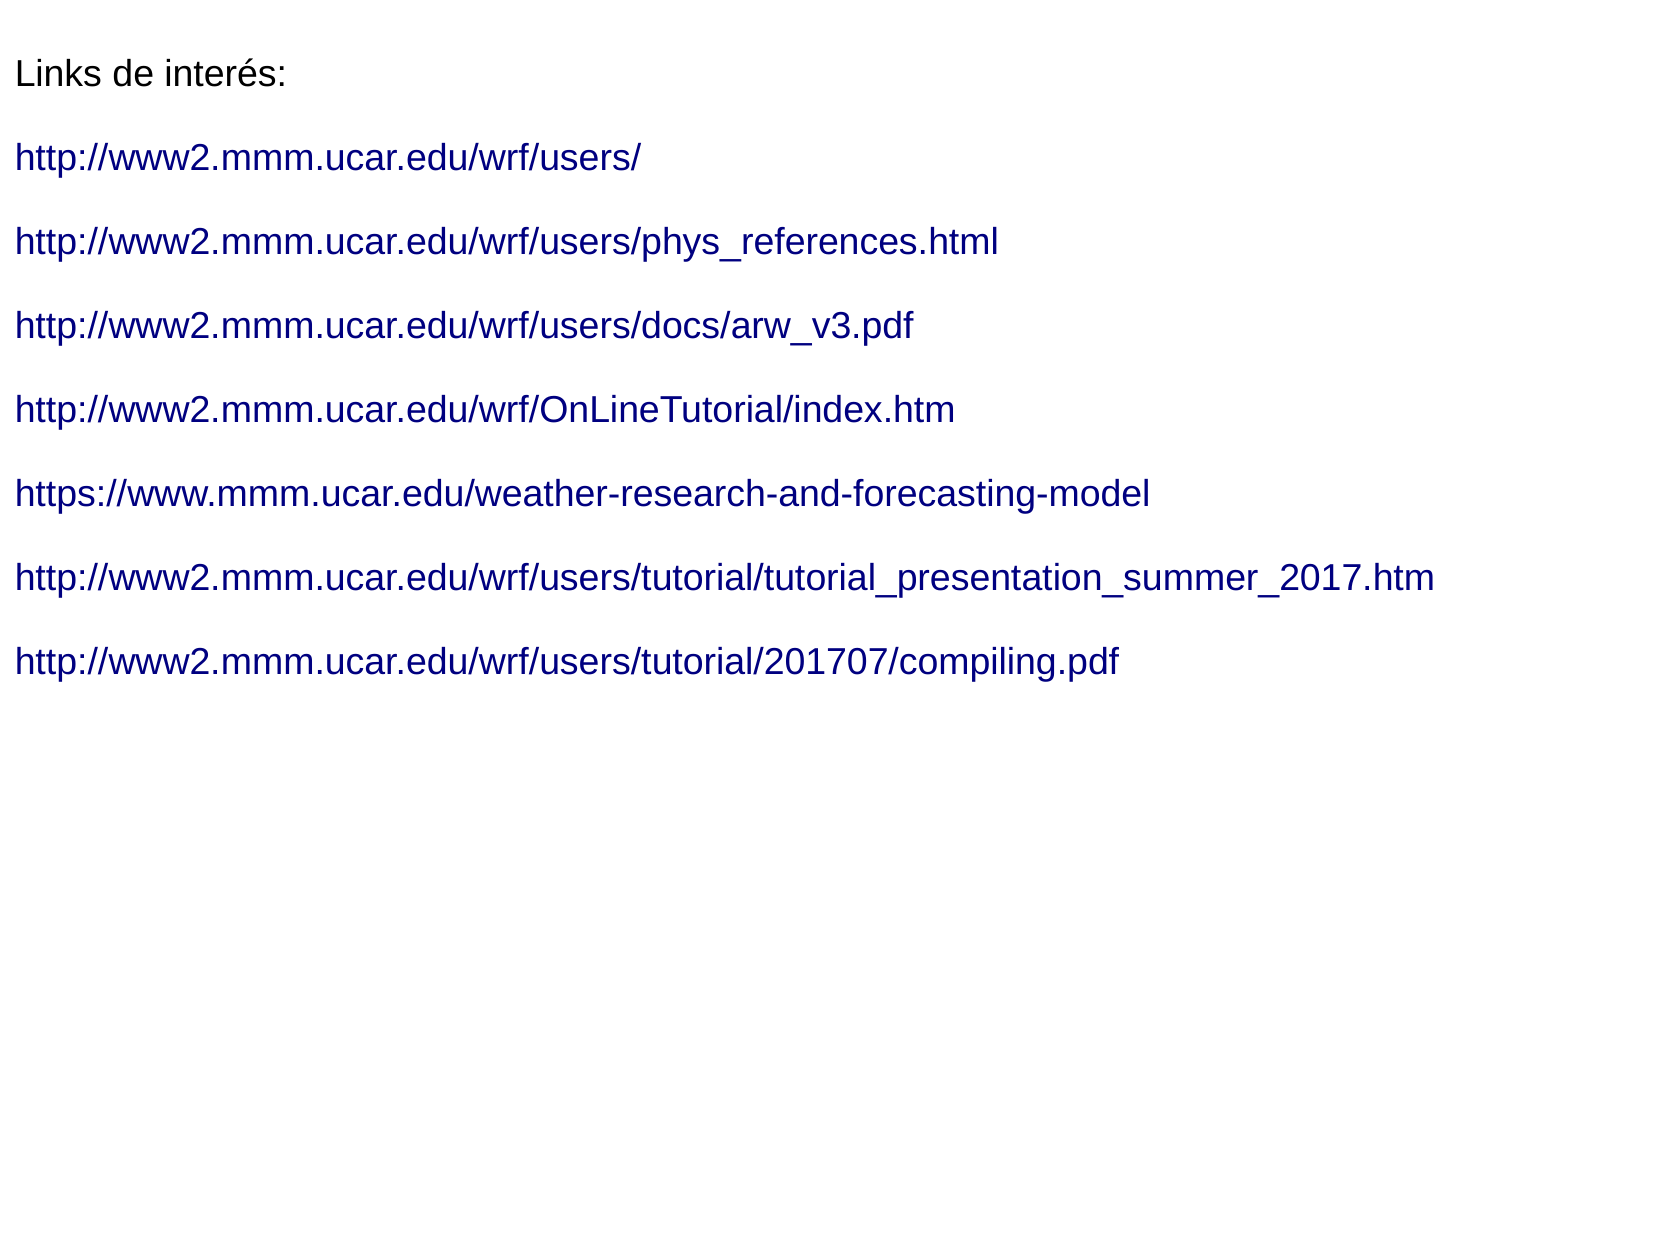

Links de interés:
http://www2.mmm.ucar.edu/wrf/users/
http://www2.mmm.ucar.edu/wrf/users/phys_references.html
http://www2.mmm.ucar.edu/wrf/users/docs/arw_v3.pdf
http://www2.mmm.ucar.edu/wrf/OnLineTutorial/index.htm
https://www.mmm.ucar.edu/weather-research-and-forecasting-model
http://www2.mmm.ucar.edu/wrf/users/tutorial/tutorial_presentation_summer_2017.htm
http://www2.mmm.ucar.edu/wrf/users/tutorial/201707/compiling.pdf